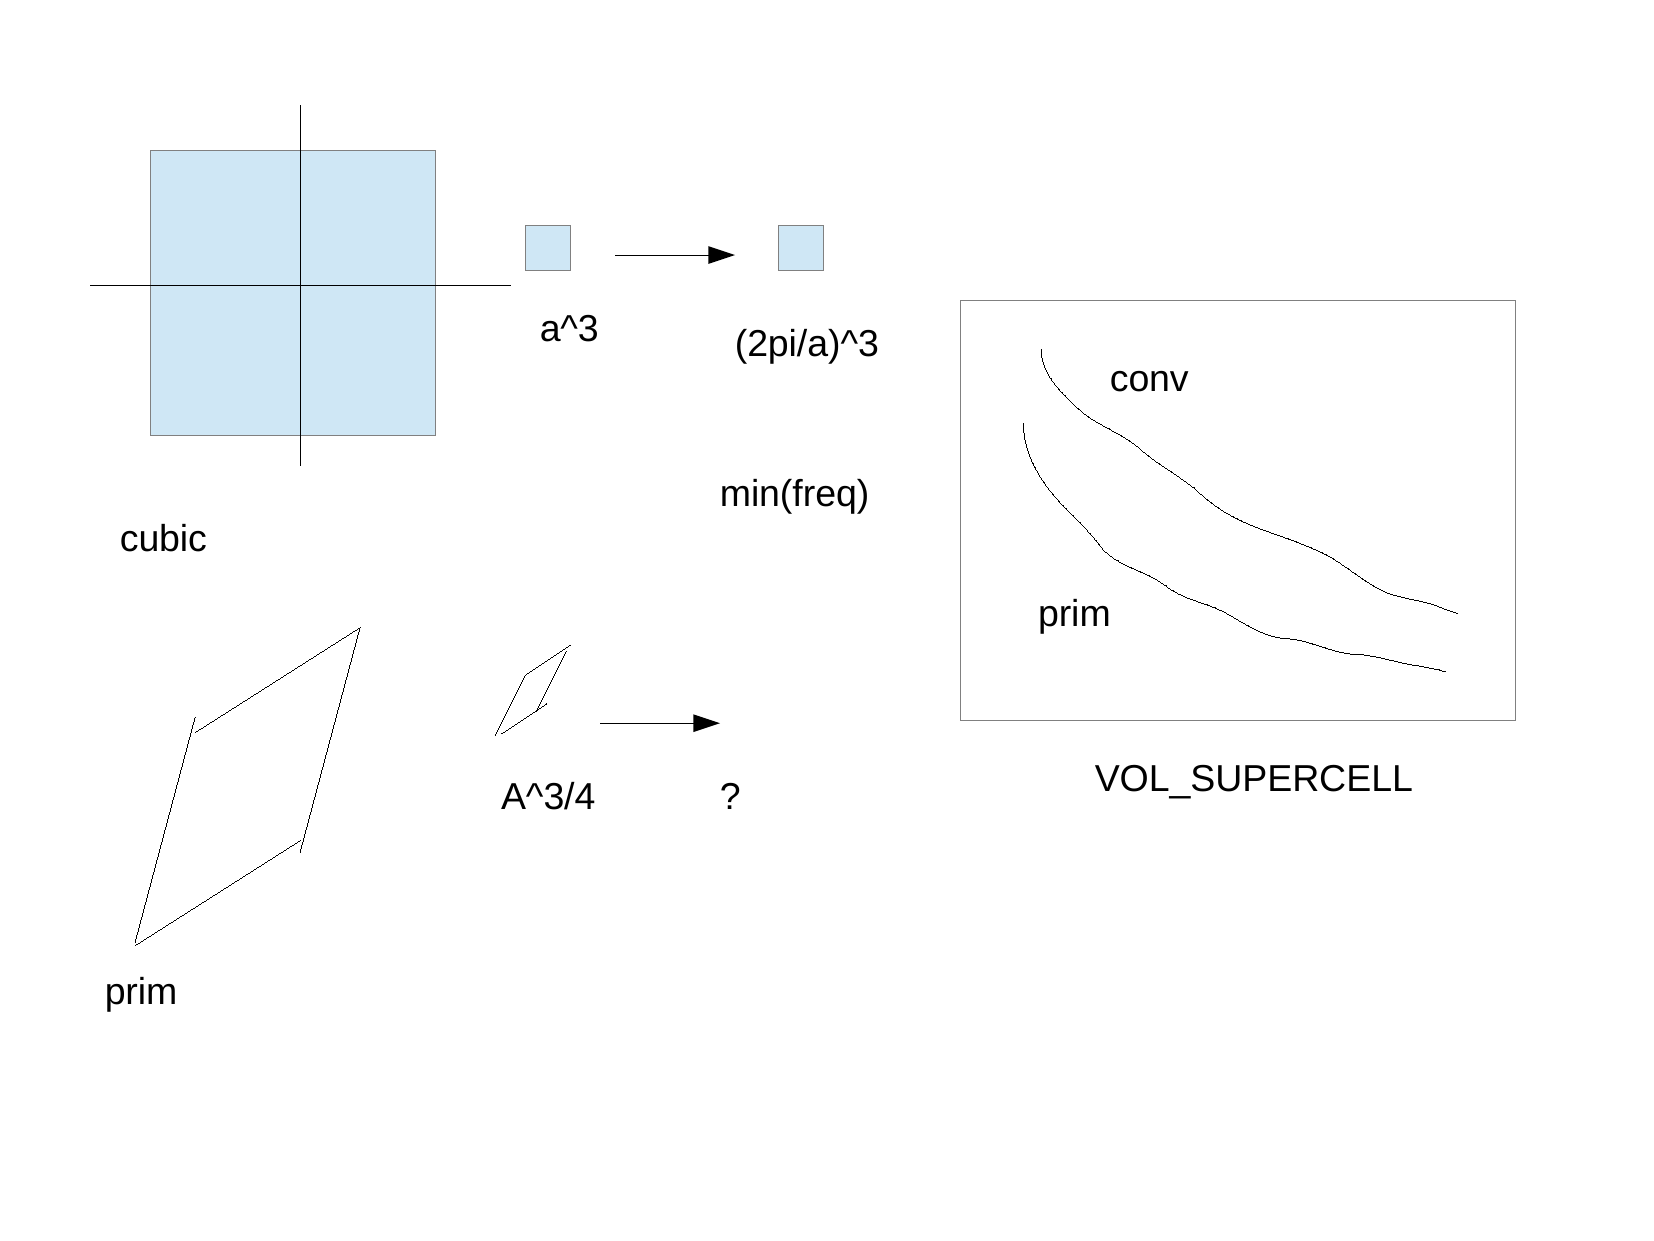

a^3
(2pi/a)^3
conv
min(freq)
cubic
prim
VOL_SUPERCELL
A^3/4
?
prim